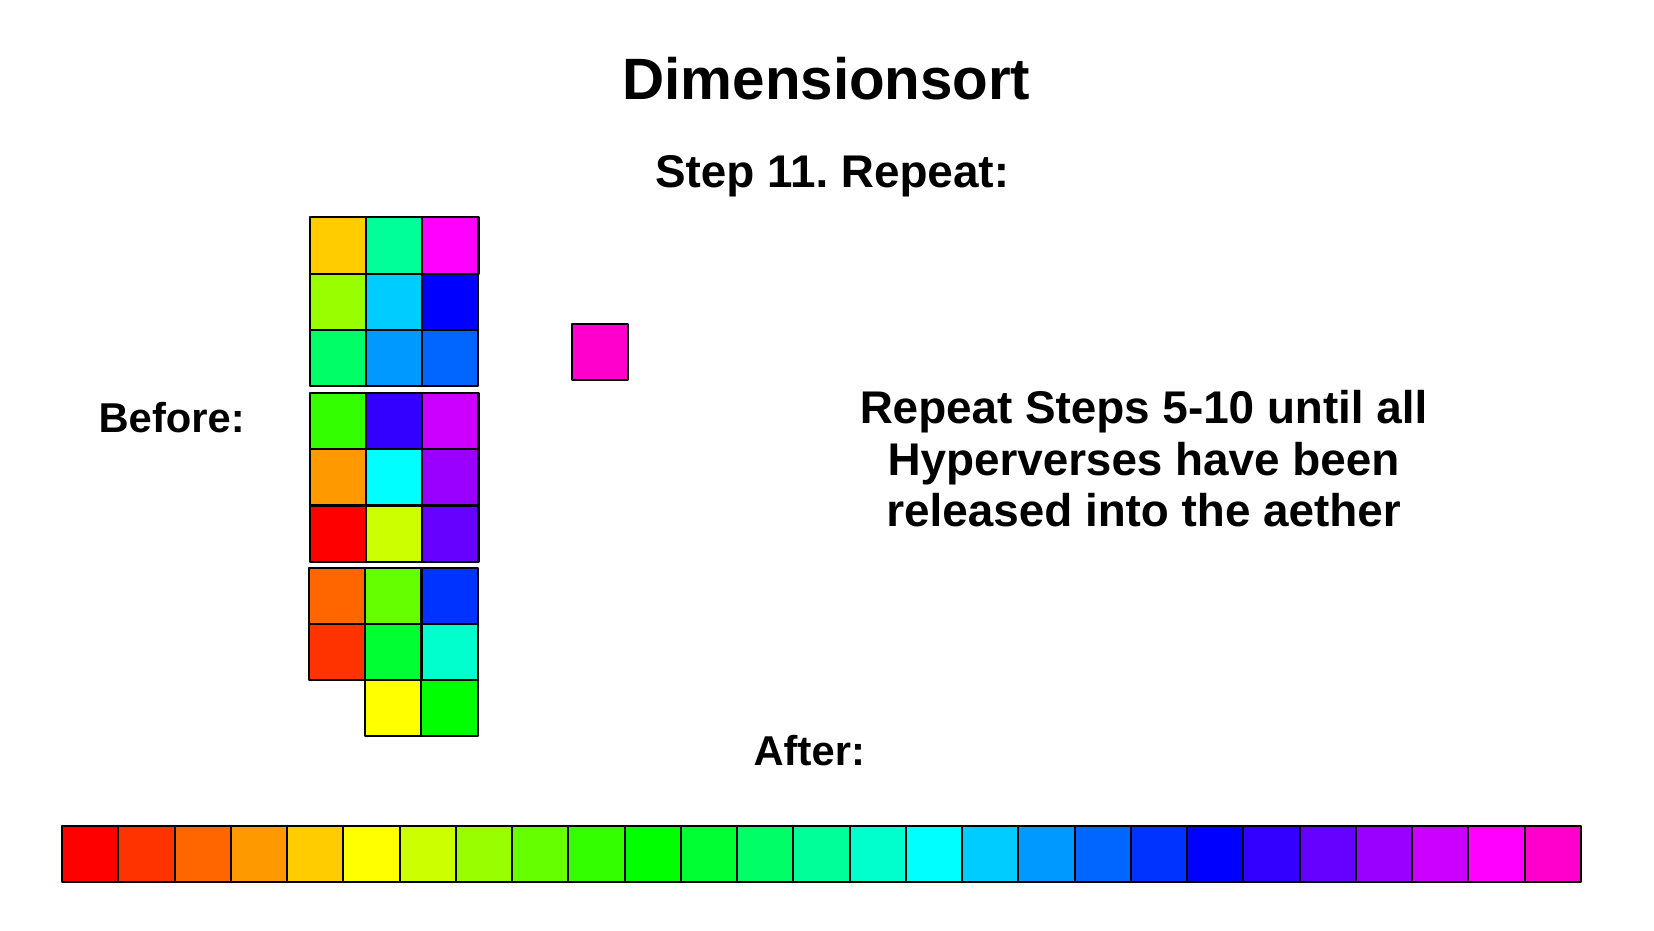

# Dimensionsort
Step 11. Repeat:
Before:
Repeat Steps 5-10 until all Hyperverses have been
released into the aether
After: